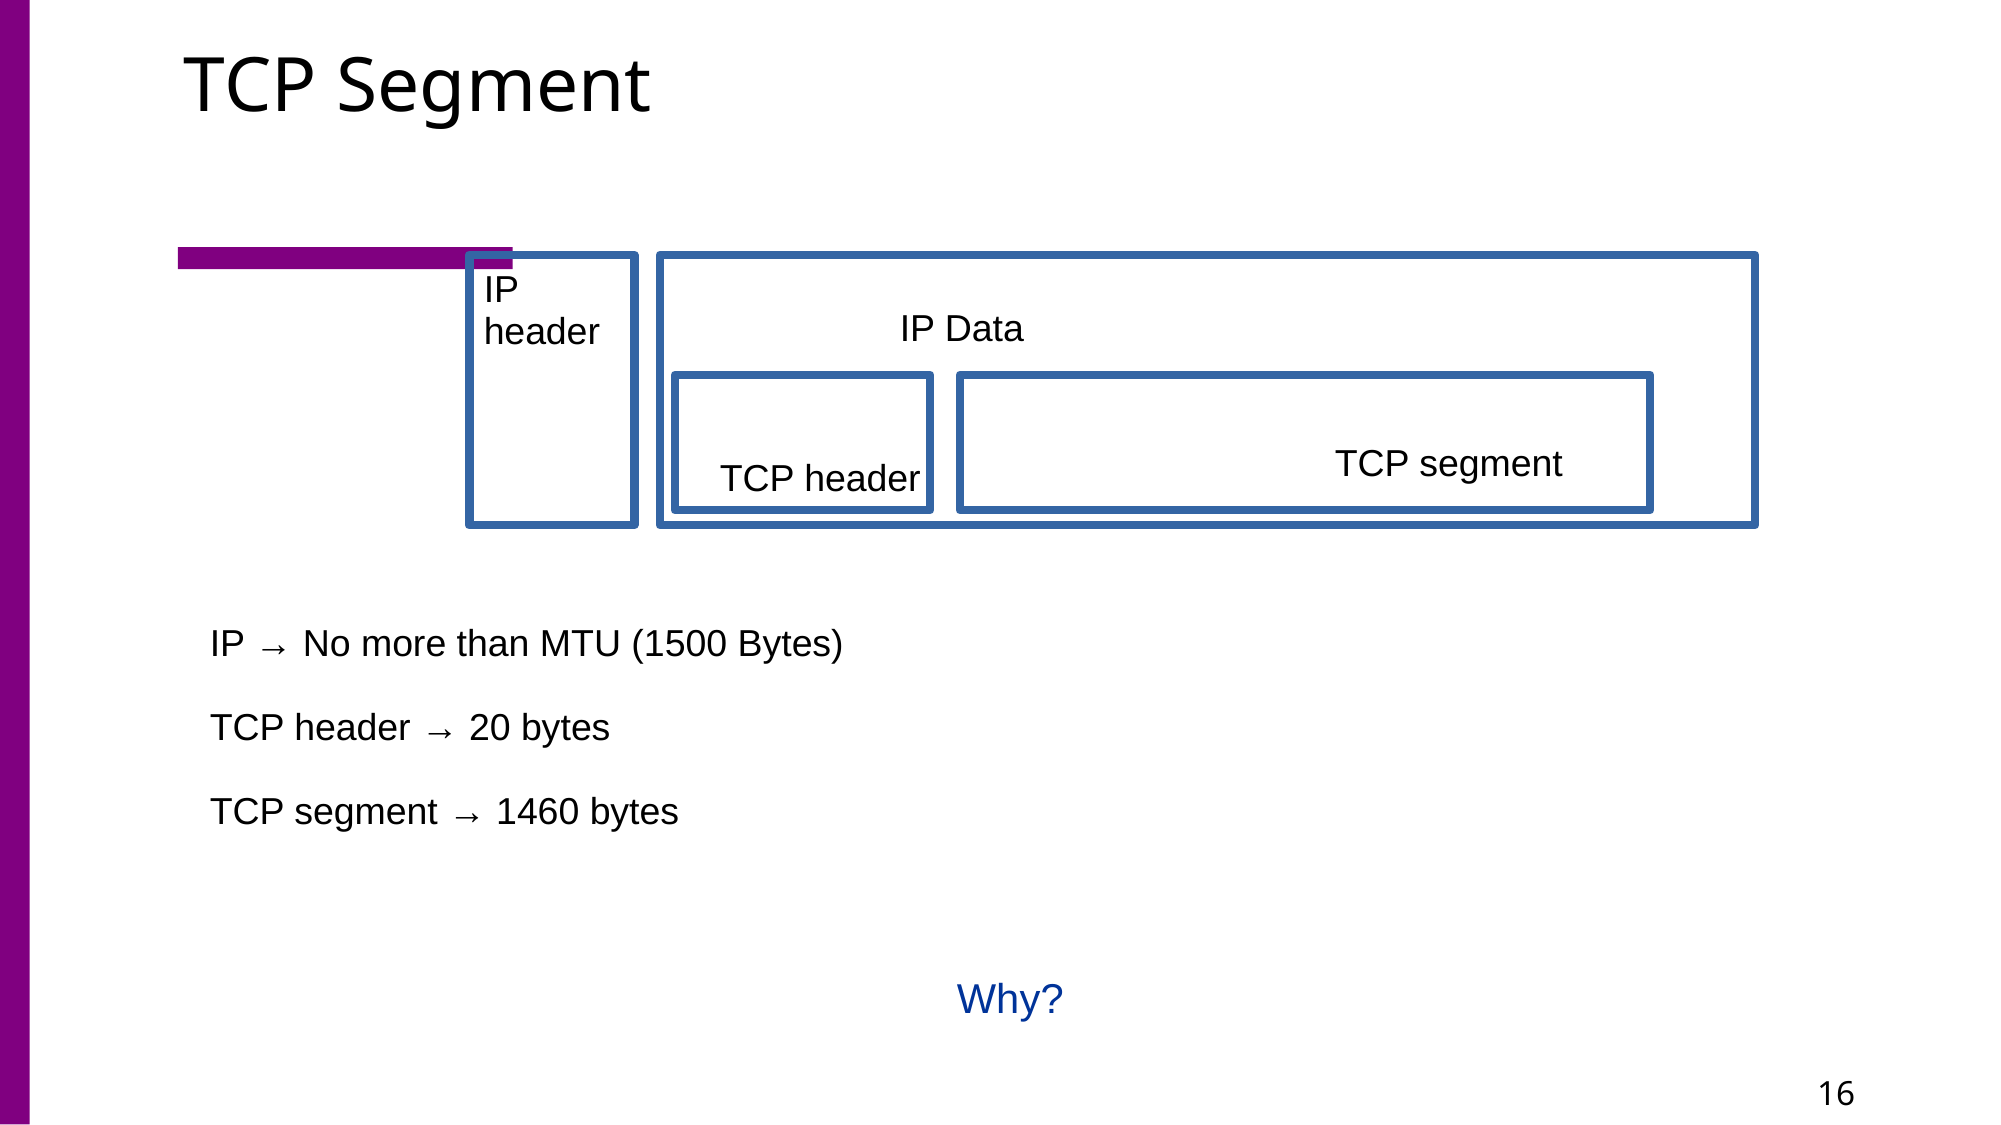

# TCP Segment
IP
header
IP Data
TCP segment
TCP header
IP → No more than MTU (1500 Bytes)
TCP header → 20 bytes
TCP segment → 1460 bytes
Why?